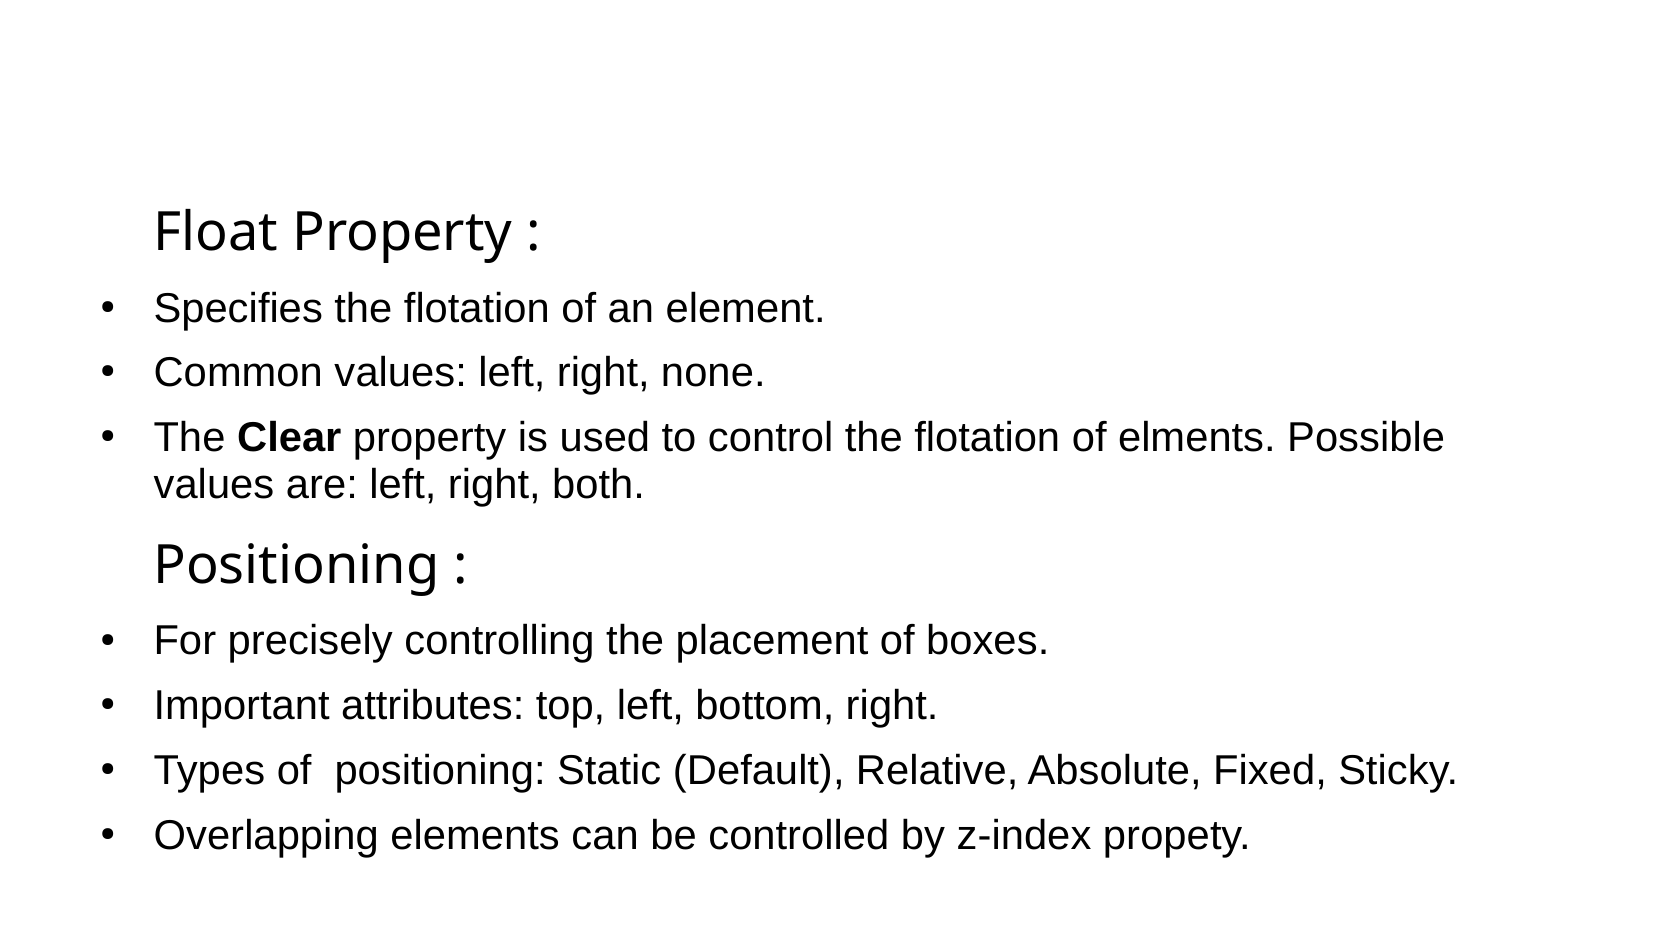

# Float Property :
Specifies the flotation of an element.
Common values: left, right, none.
The Clear property is used to control the flotation of elments. Possible values are: left, right, both.
Positioning :
For precisely controlling the placement of boxes.
Important attributes: top, left, bottom, right.
Types of positioning: Static (Default), Relative, Absolute, Fixed, Sticky.
Overlapping elements can be controlled by z-index propety.